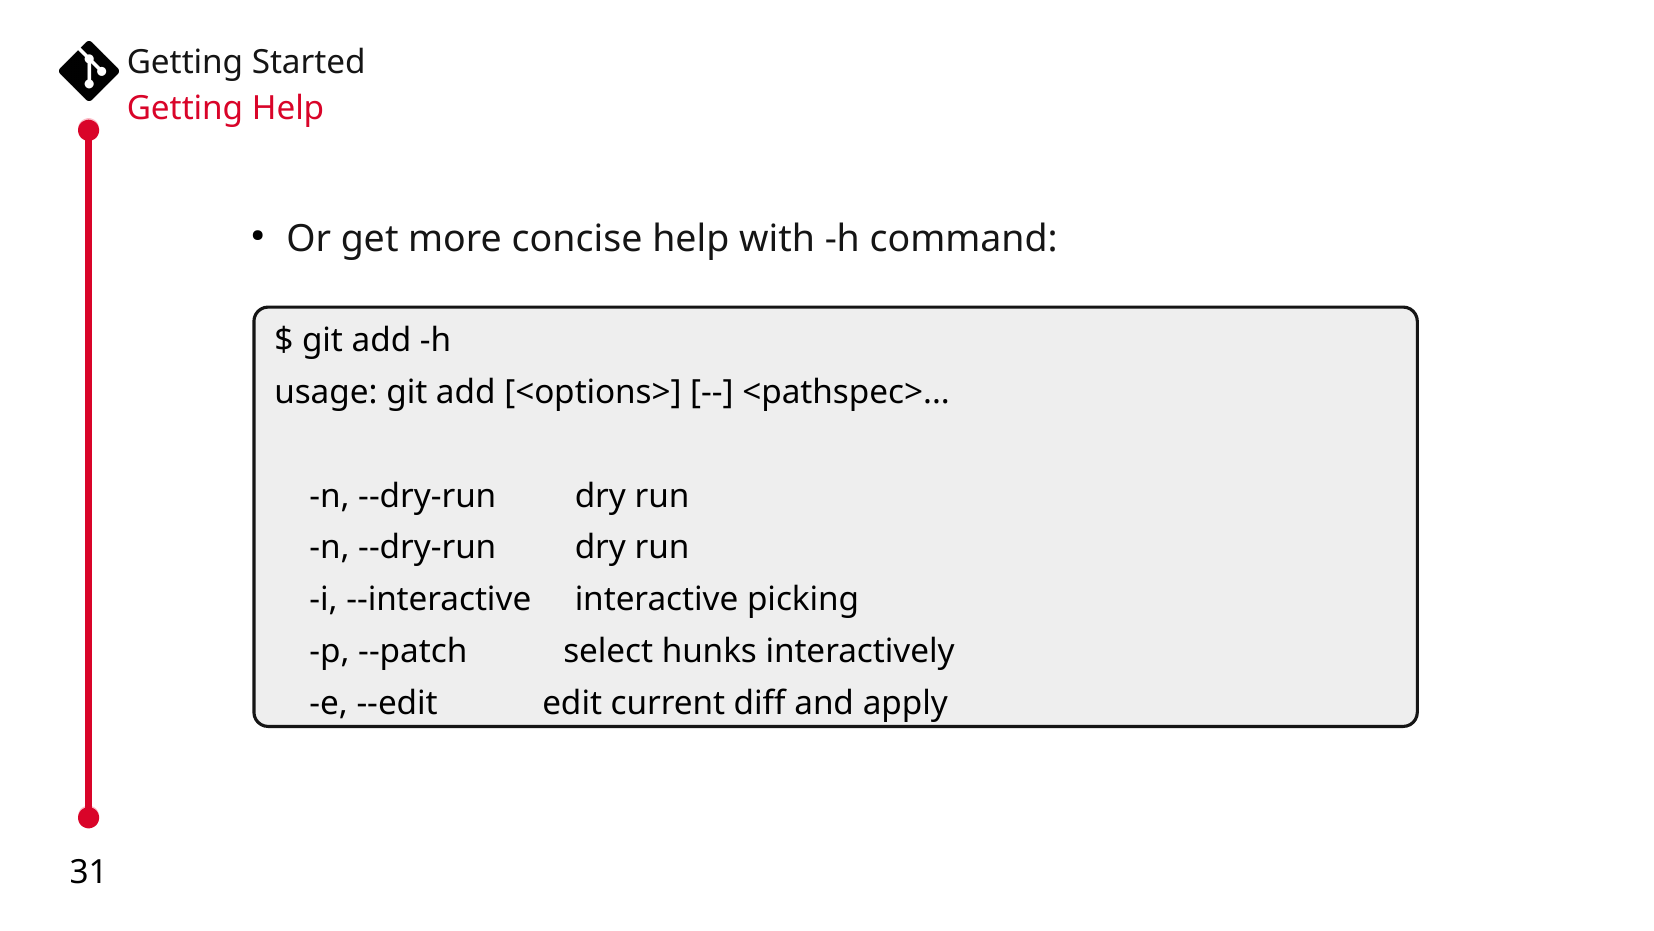

Getting Started
Getting Help
Or get more concise help with -h command:
$ git add -h
usage: git add [<options>] [--] <pathspec>...
 -n, --dry-run dry run
 -n, --dry-run dry run
 -i, --interactive interactive picking
 -p, --patch select hunks interactively
 -e, --edit edit current diff and apply
31